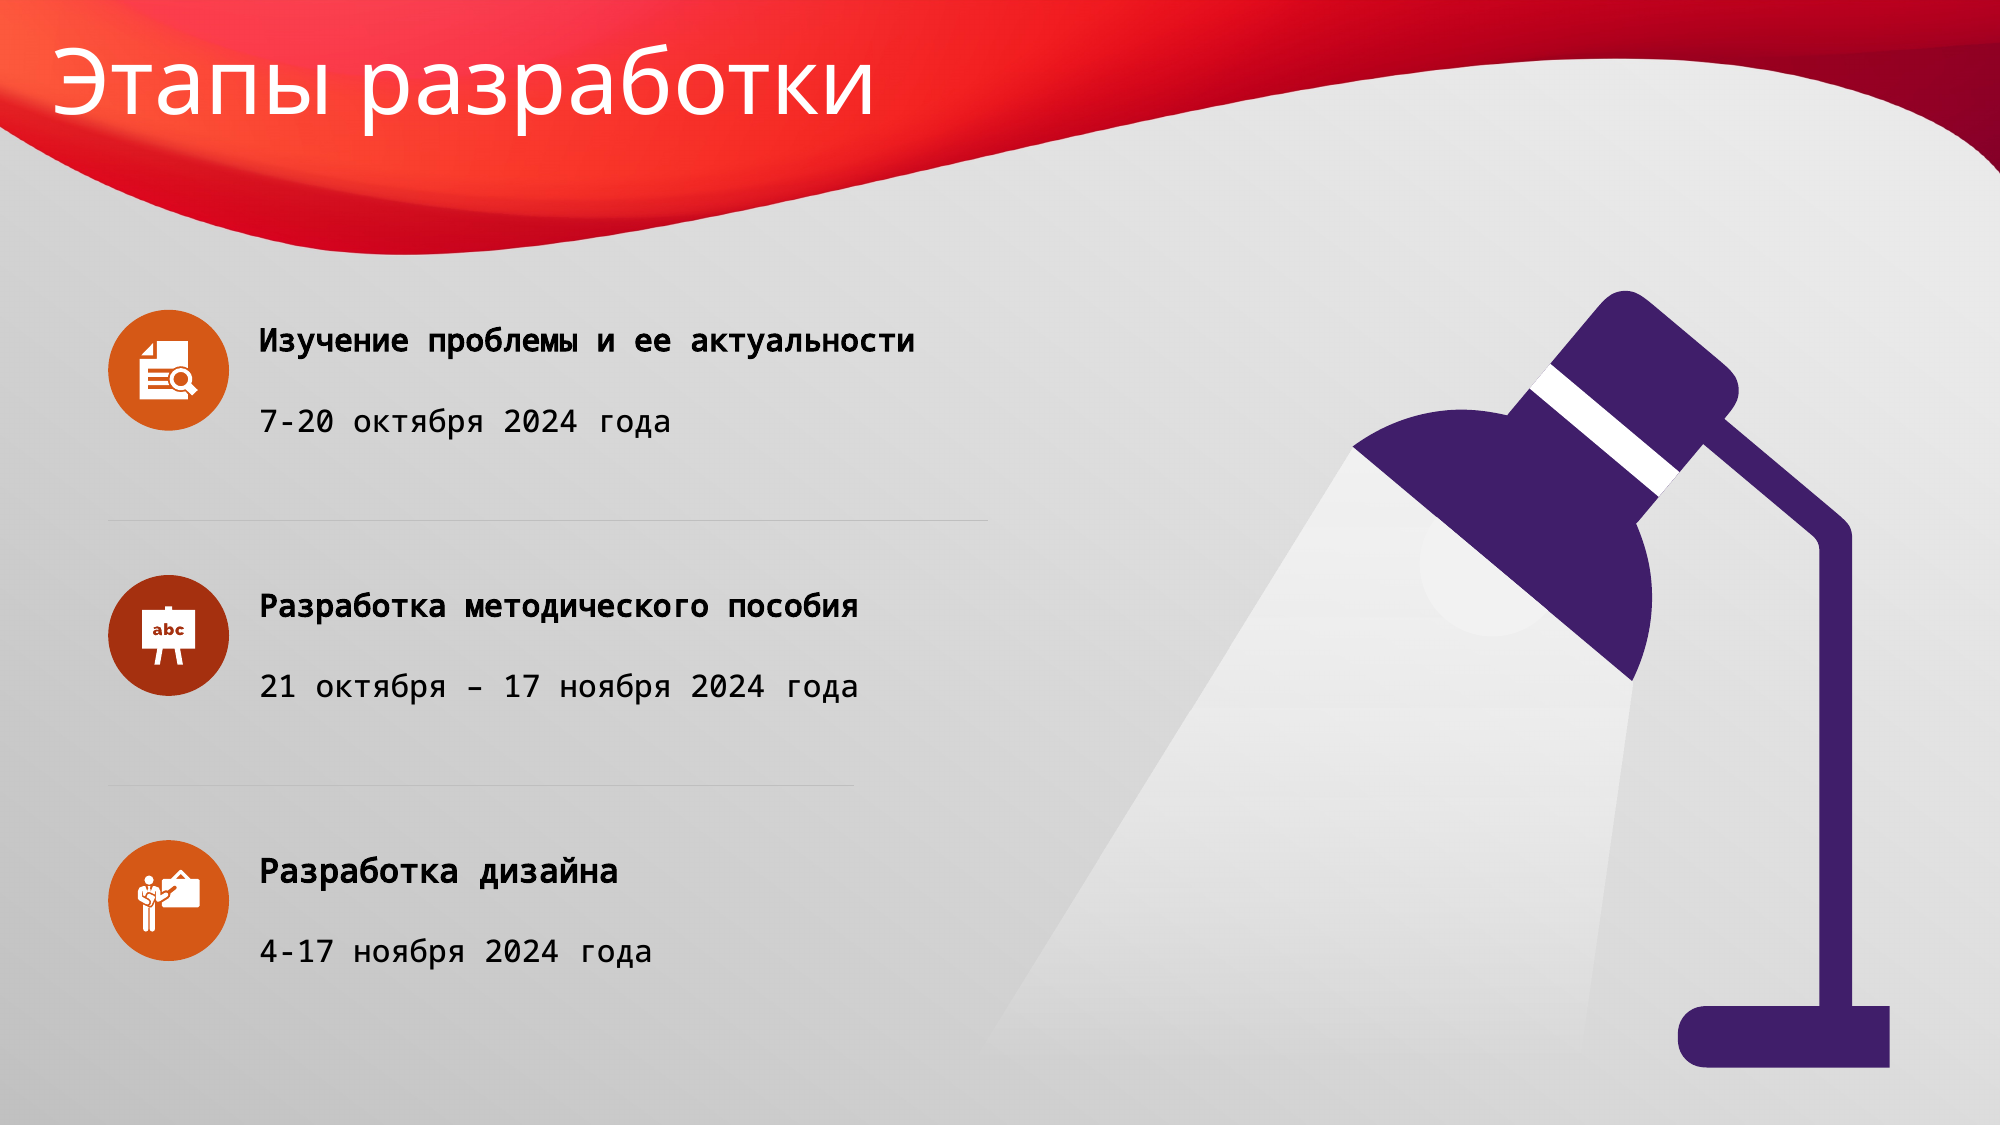

# Этапы разработки
Изучение проблемы и ее актуальности
7-20 октября 2024 года
Разработка методического пособия
21 октября – 17 ноября 2024 года
Разработка дизайна
4-17 ноября 2024 года